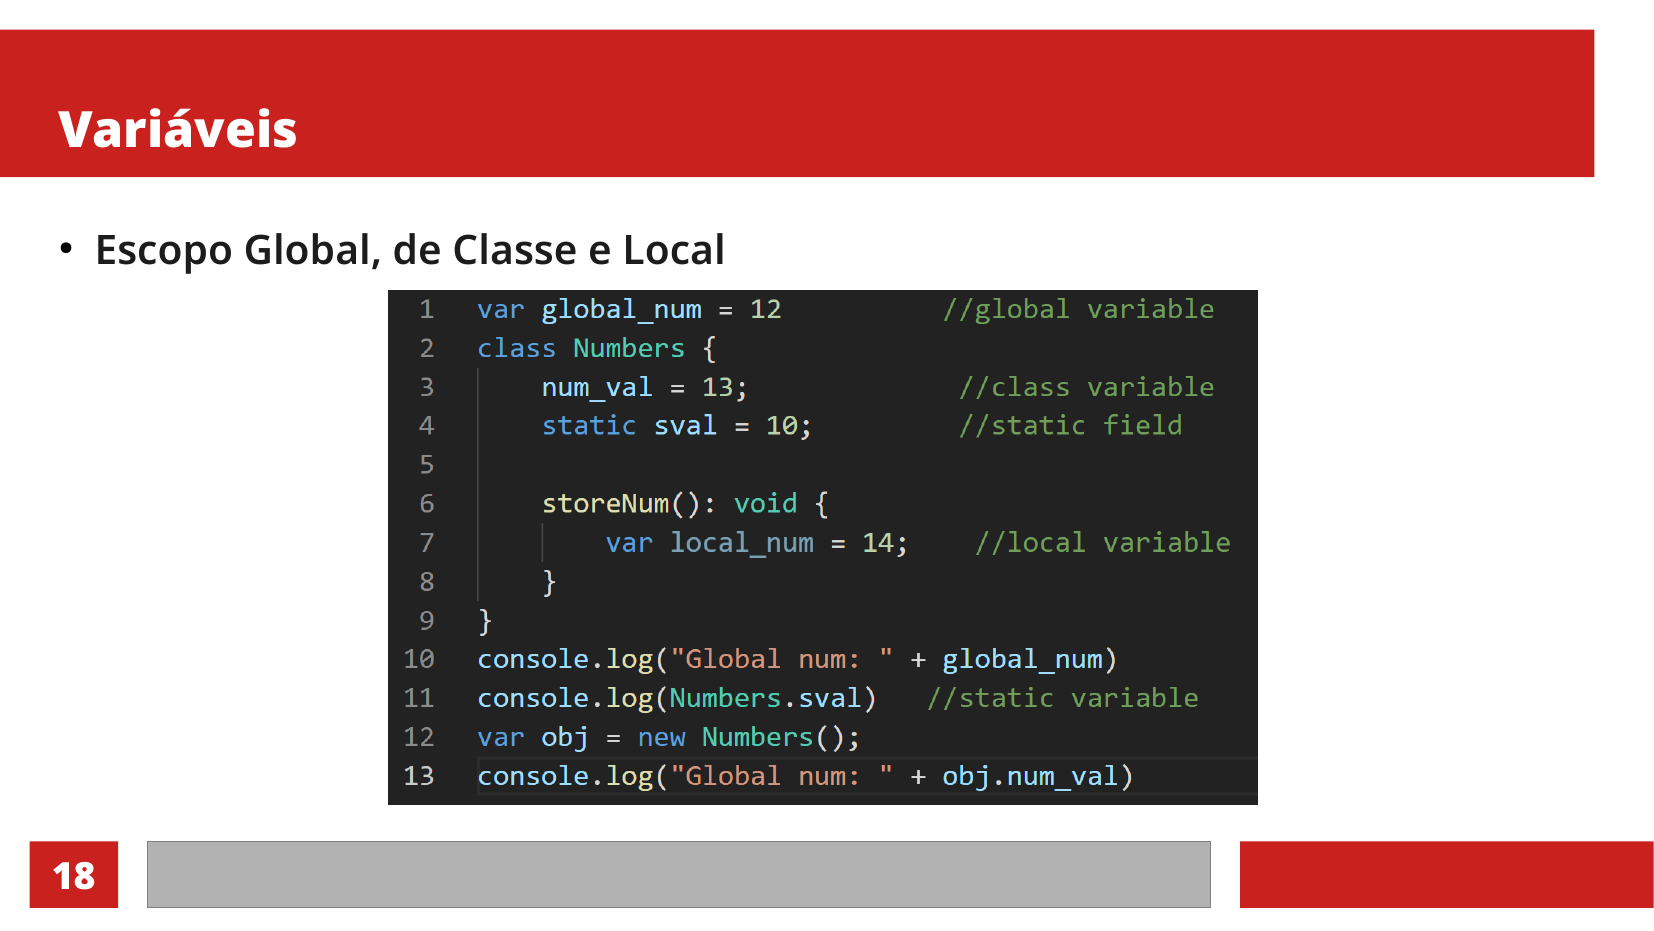

# Variáveis
Escopo Global, de Classe e Local
18